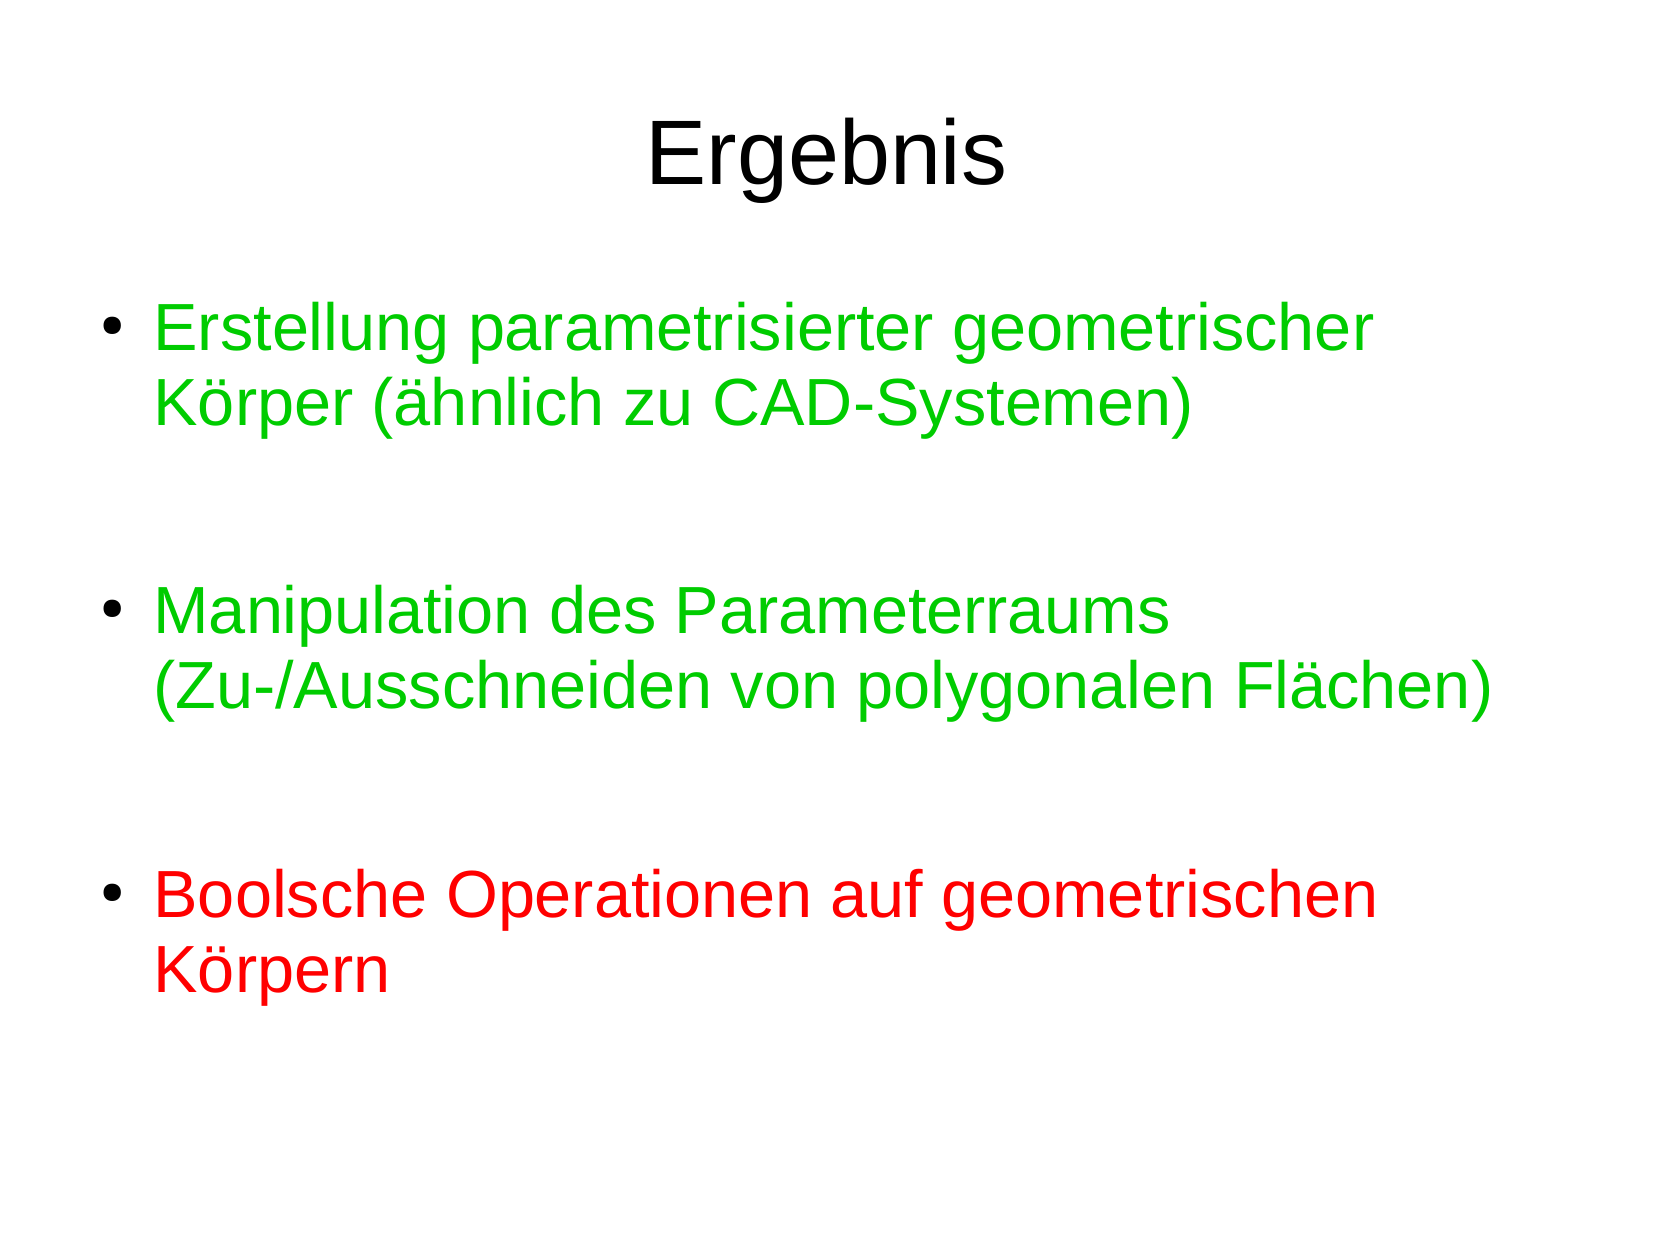

# Ergebnis
Erstellung parametrisierter geometrischer Körper (ähnlich zu CAD-Systemen)
Manipulation des Parameterraums (Zu-/Ausschneiden von polygonalen Flächen)
Boolsche Operationen auf geometrischen Körpern